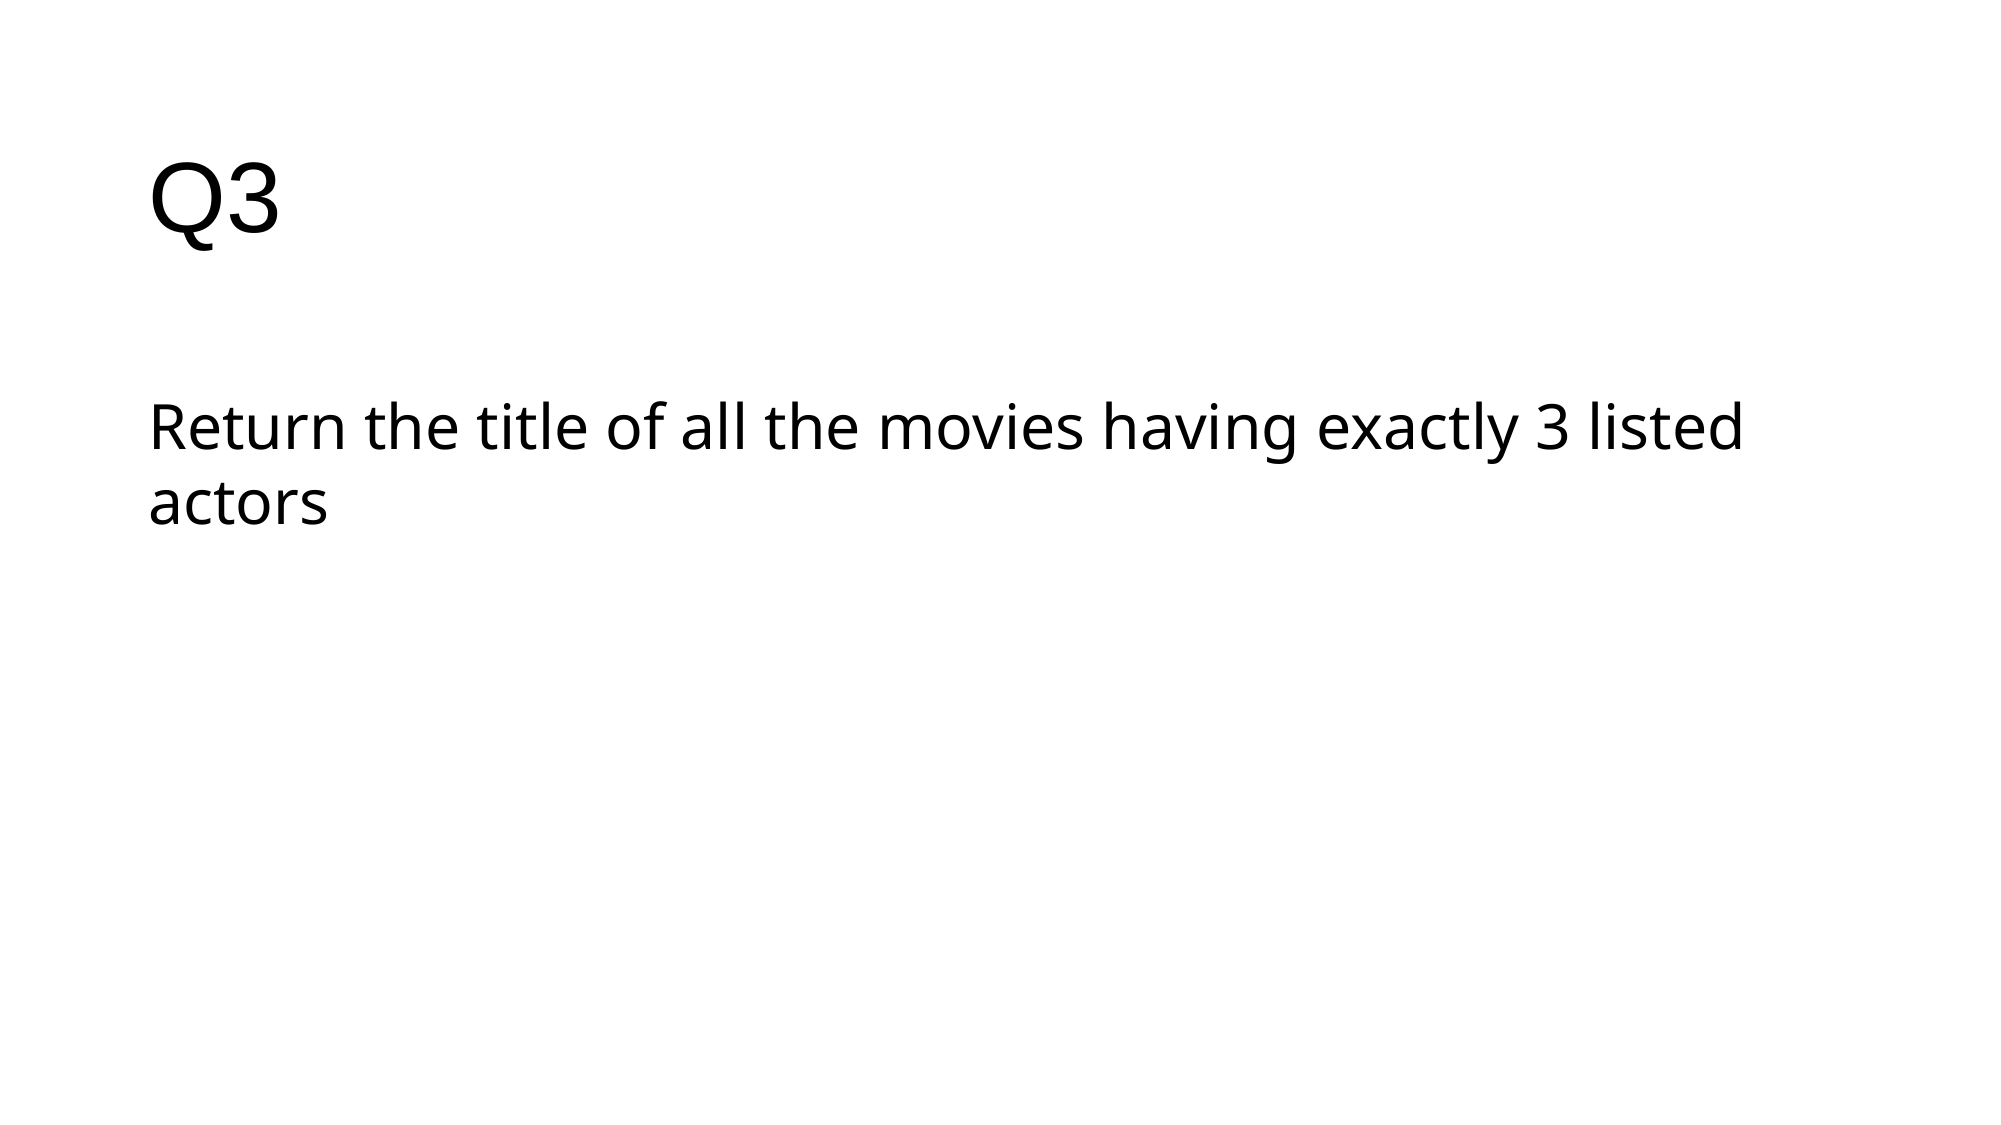

Q3
Return the title of all the movies having exactly 3 listed actors